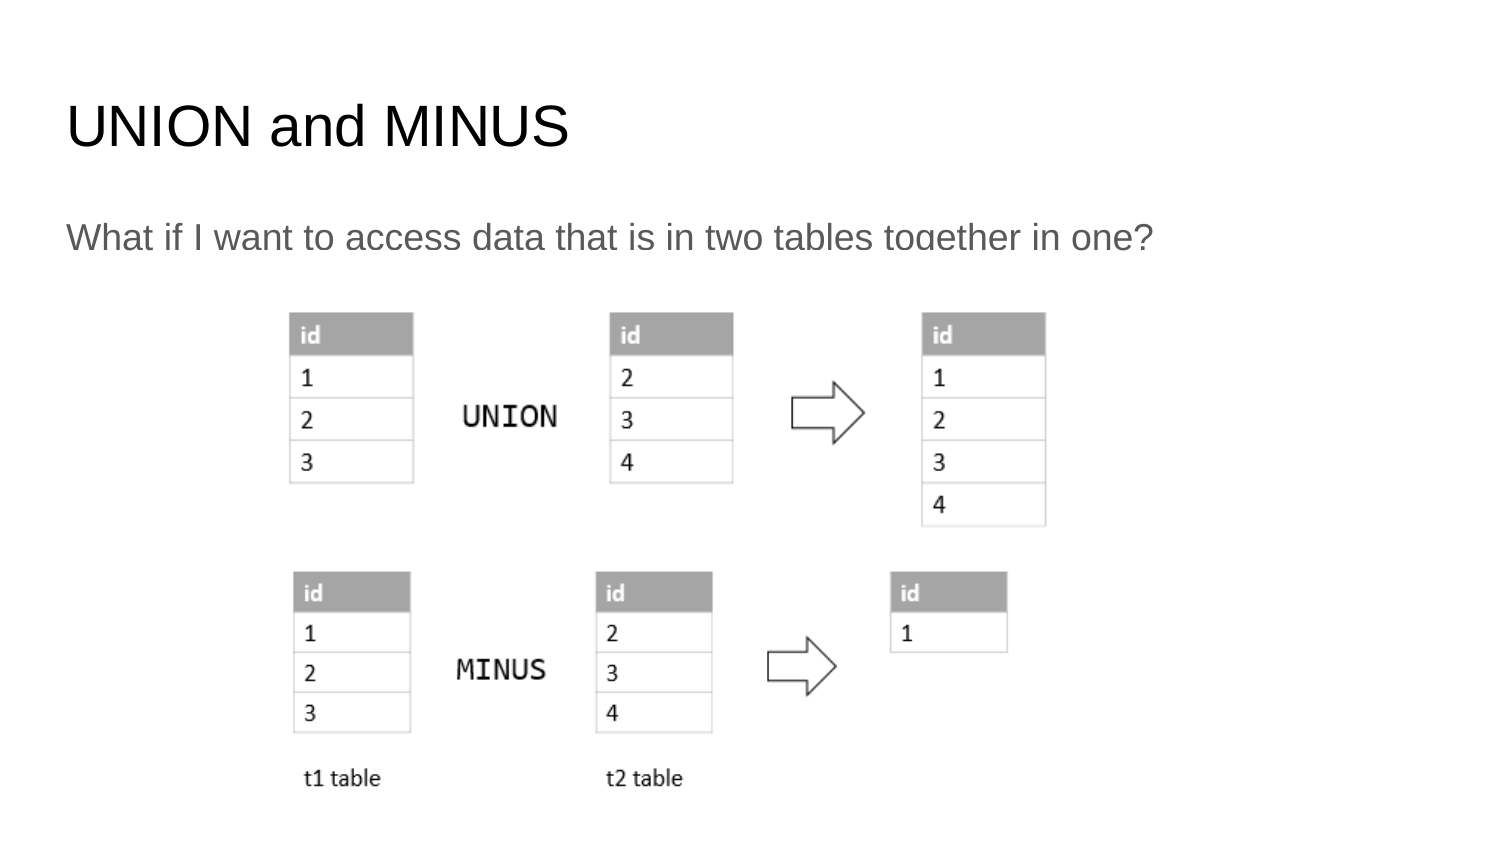

# UNION and MINUS
What if I want to access data that is in two tables together in one?